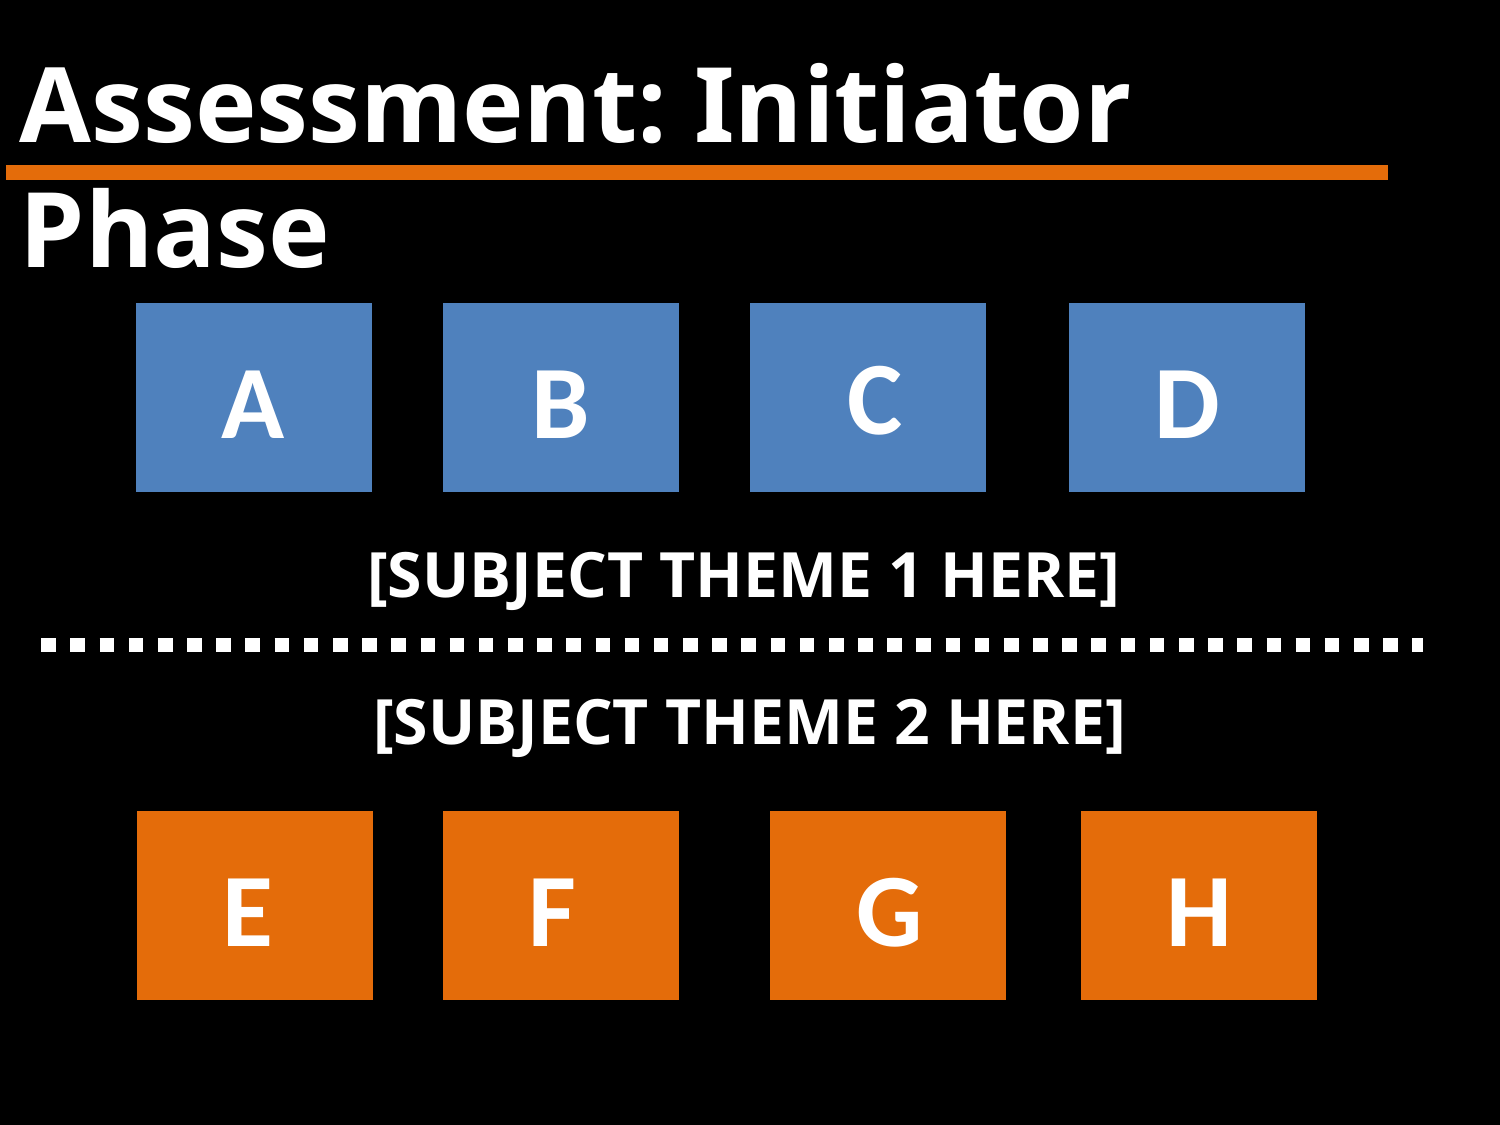

Assessment: Initiator Phase
A
B
C
D
[SUBJECT THEME 1 HERE]
[SUBJECT THEME 2 HERE]
E
F
G
H